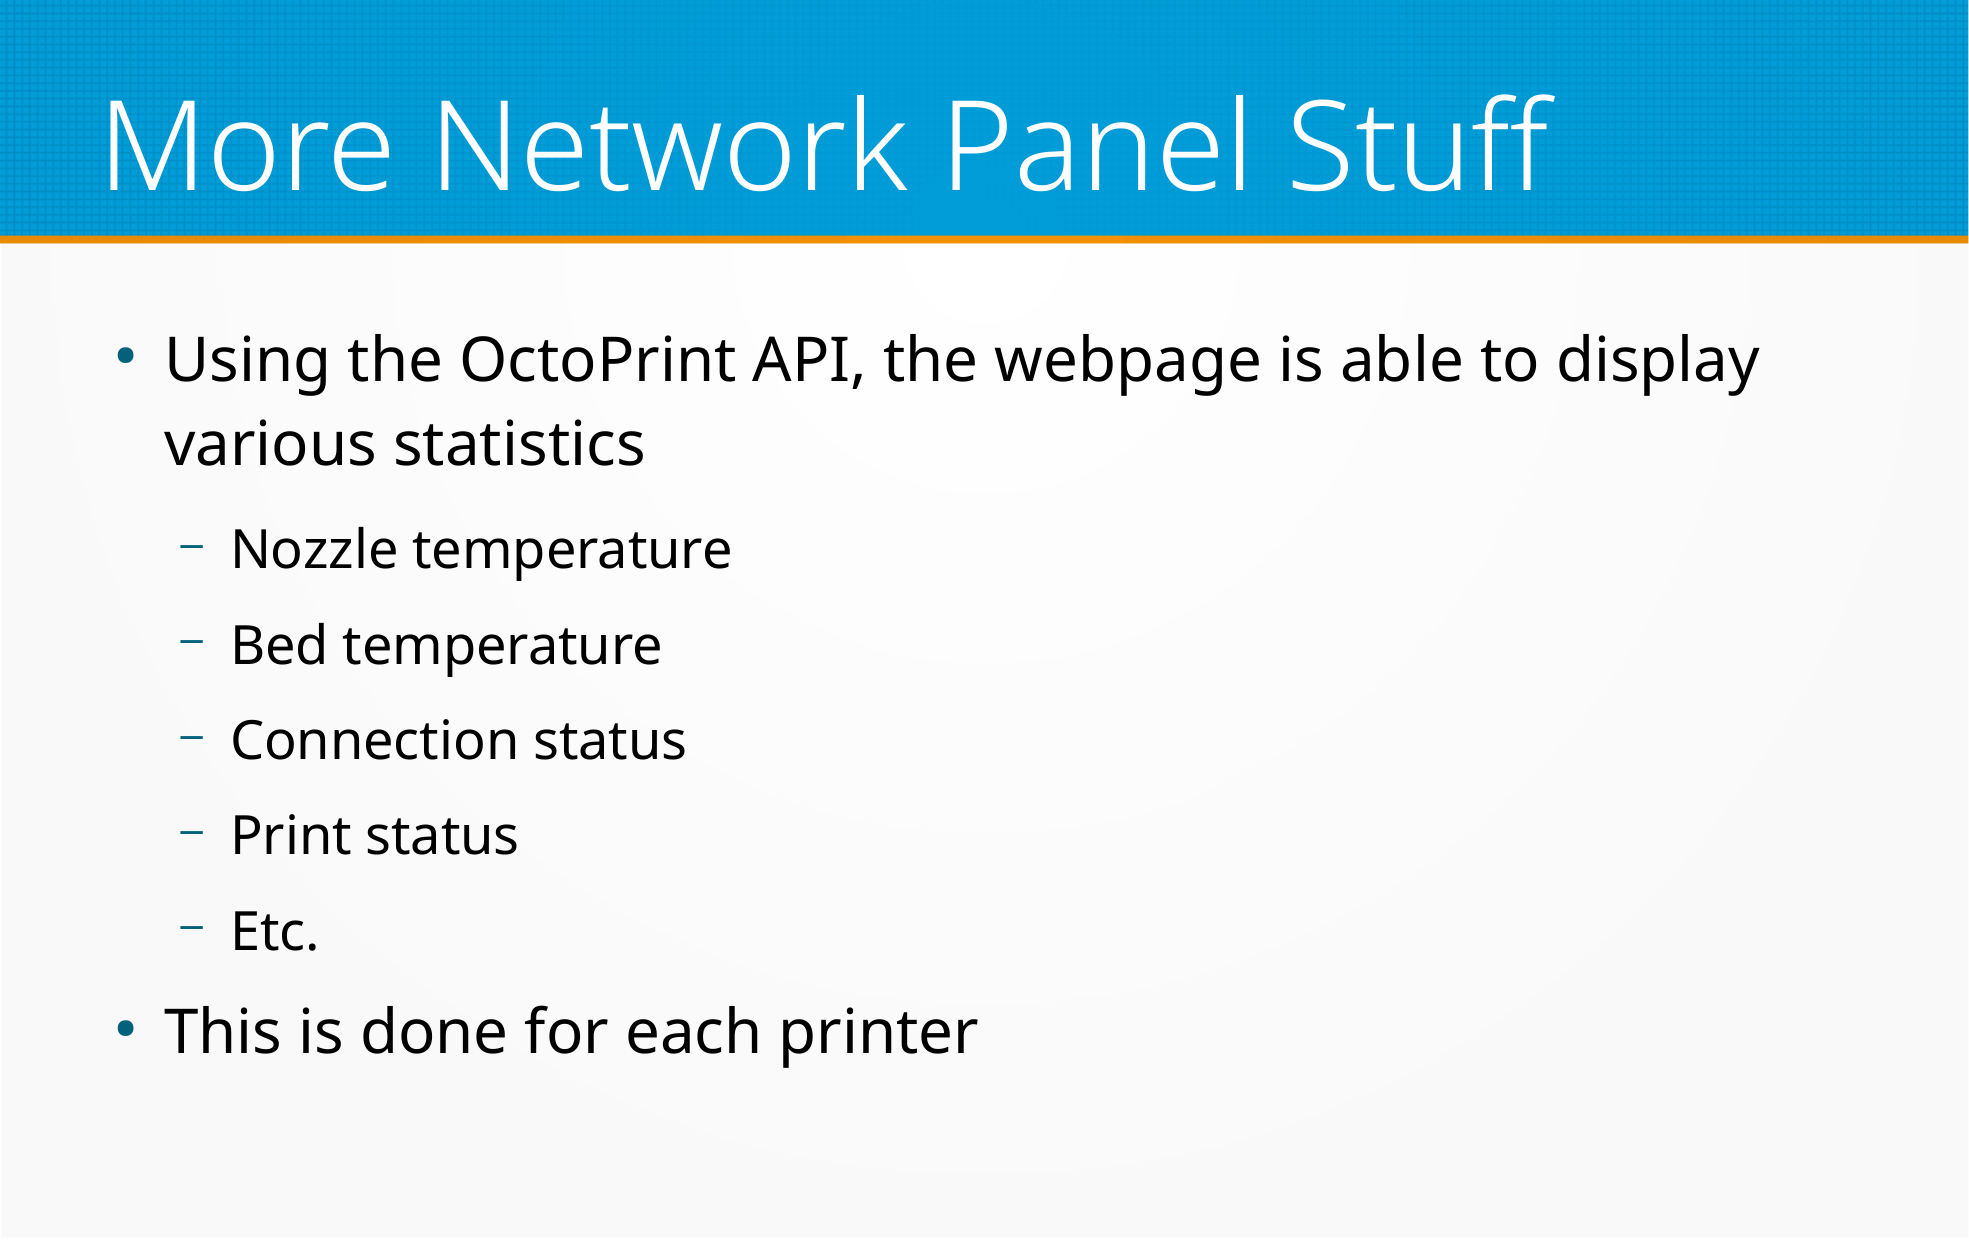

# More Network Panel Stuff
Using the OctoPrint API, the webpage is able to display various statistics
Nozzle temperature
Bed temperature
Connection status
Print status
Etc.
This is done for each printer